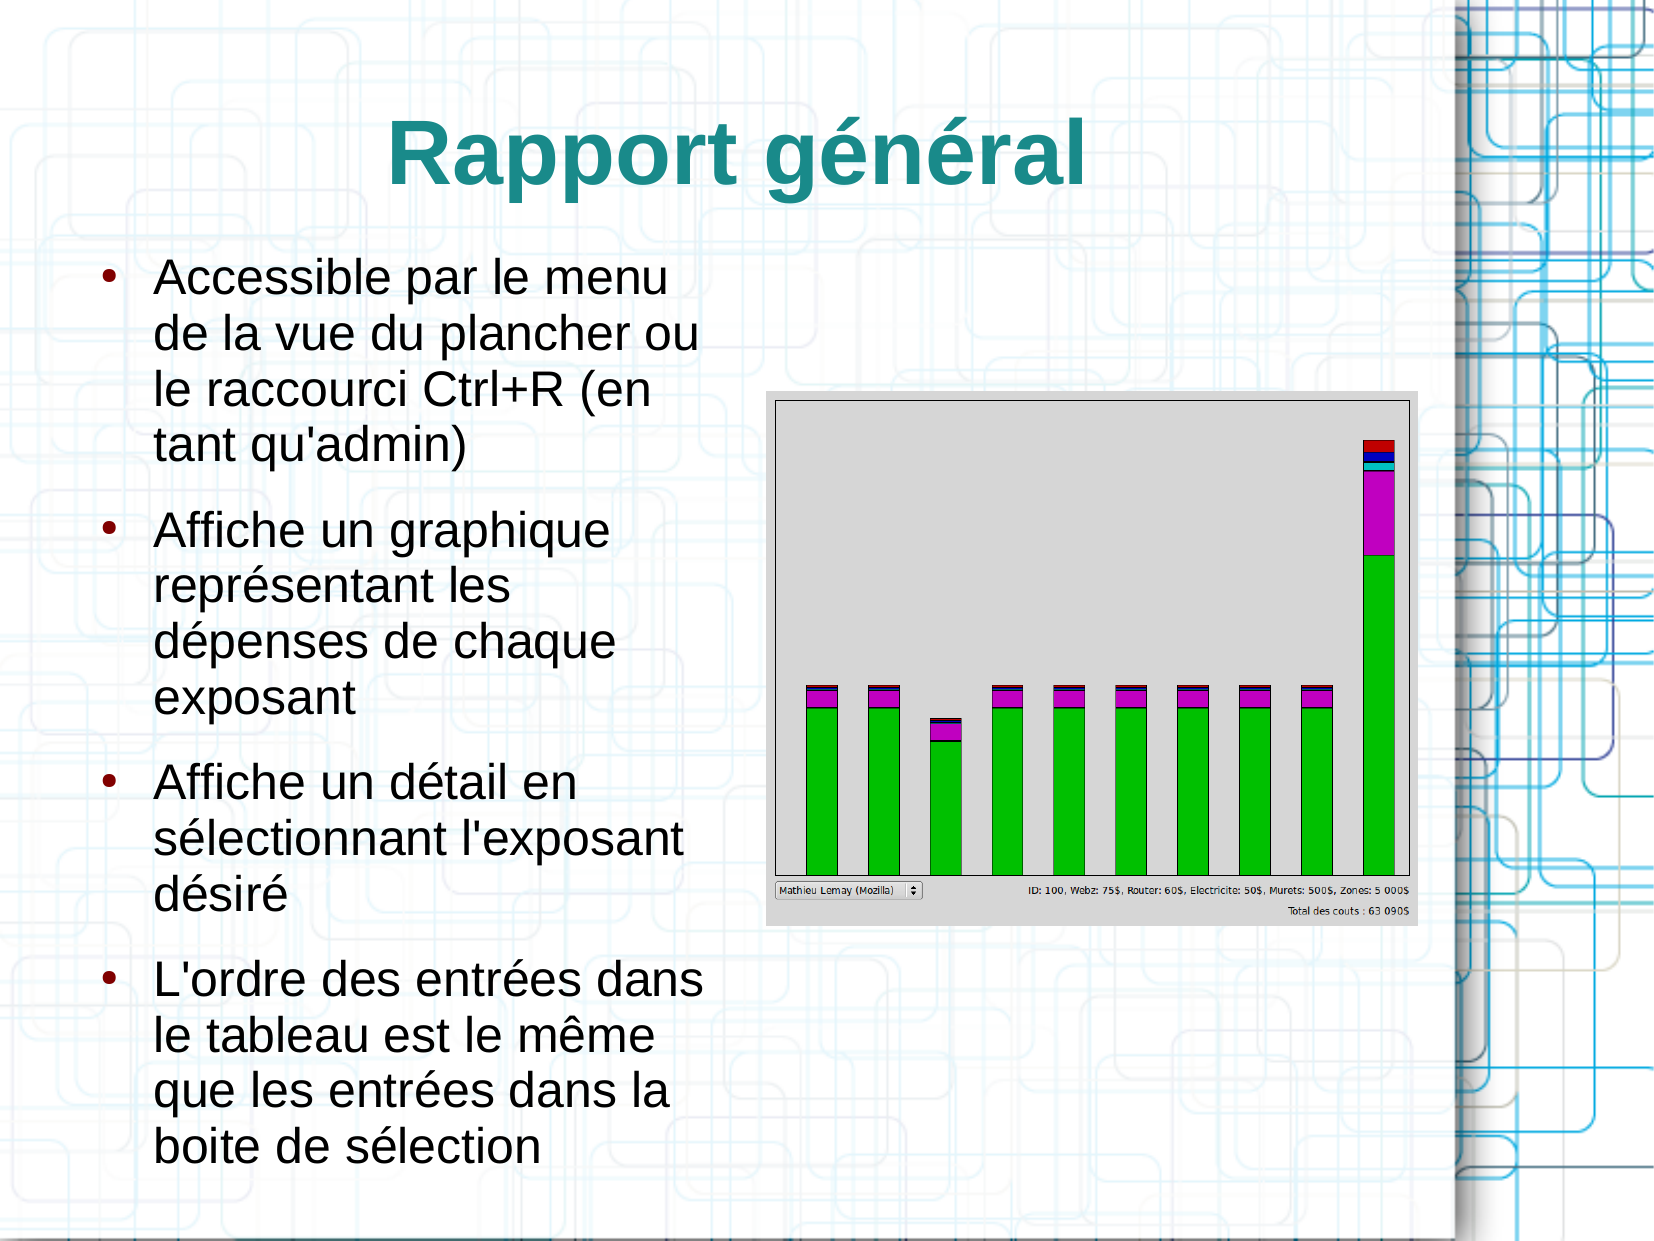

# Rapport général
Accessible par le menu de la vue du plancher ou le raccourci Ctrl+R (en tant qu'admin)
Affiche un graphique représentant les dépenses de chaque exposant
Affiche un détail en sélectionnant l'exposant désiré
L'ordre des entrées dans le tableau est le même que les entrées dans la boite de sélection